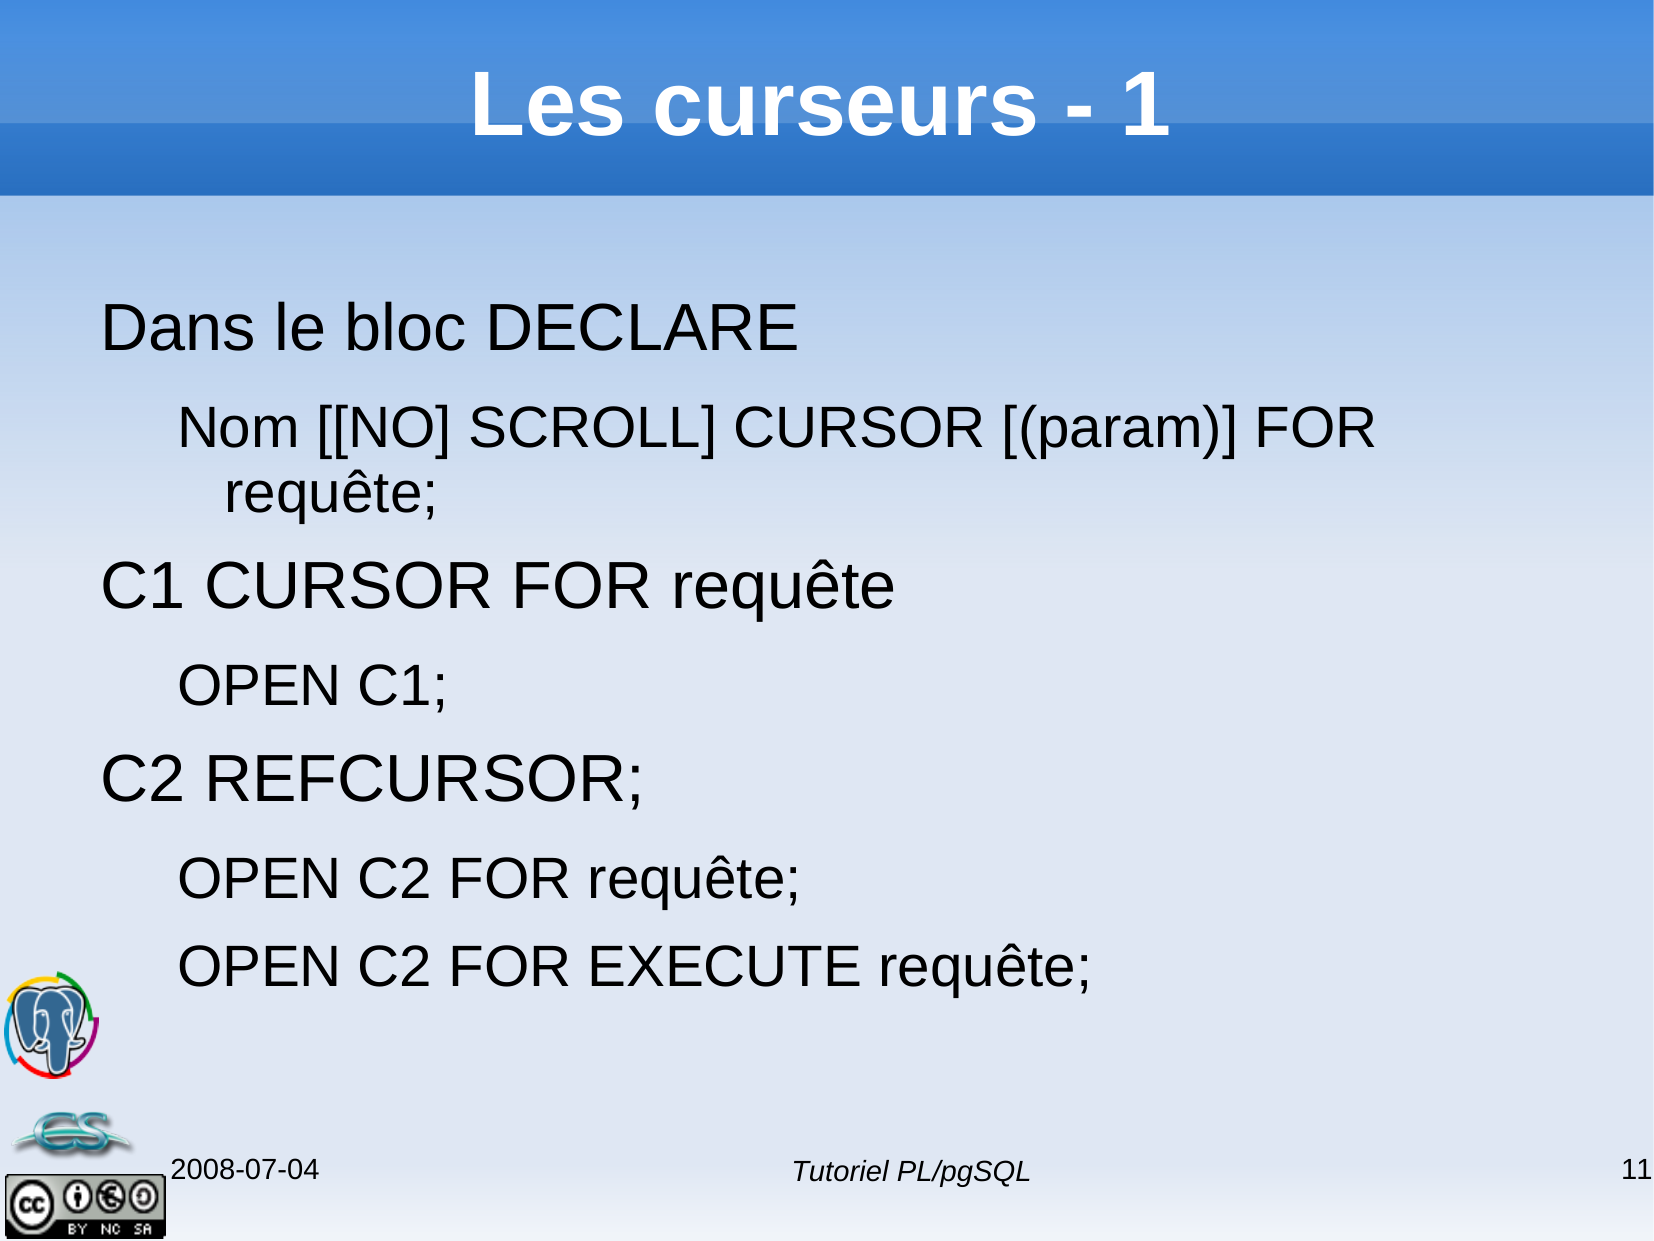

# Les curseurs - 1
Dans le bloc DECLARE
Nom [[NO] SCROLL] CURSOR [(param)] FOR requête;
C1 CURSOR FOR requête
OPEN C1;
C2 REFCURSOR;
OPEN C2 FOR requête;
OPEN C2 FOR EXECUTE requête;
2008-07-04
11
Tutoriel PL/pgSQL